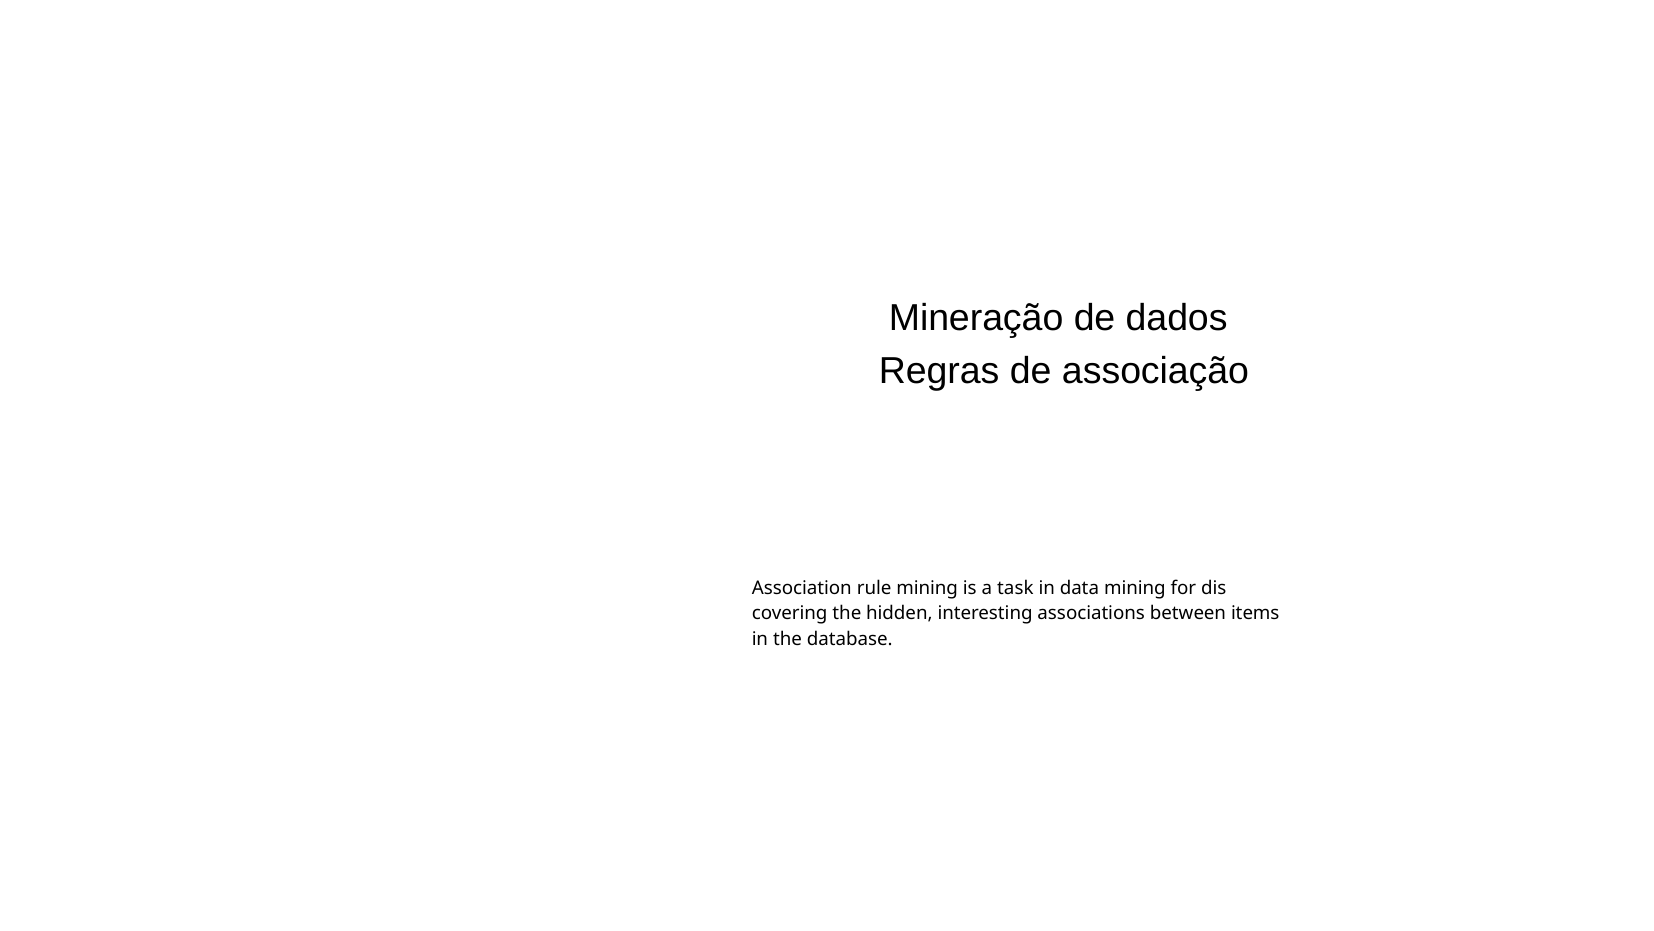

Mineração de dados
Regras de associação
Association rule mining is a task in data mining for dis
covering the hidden, interesting associations between items
in the database.